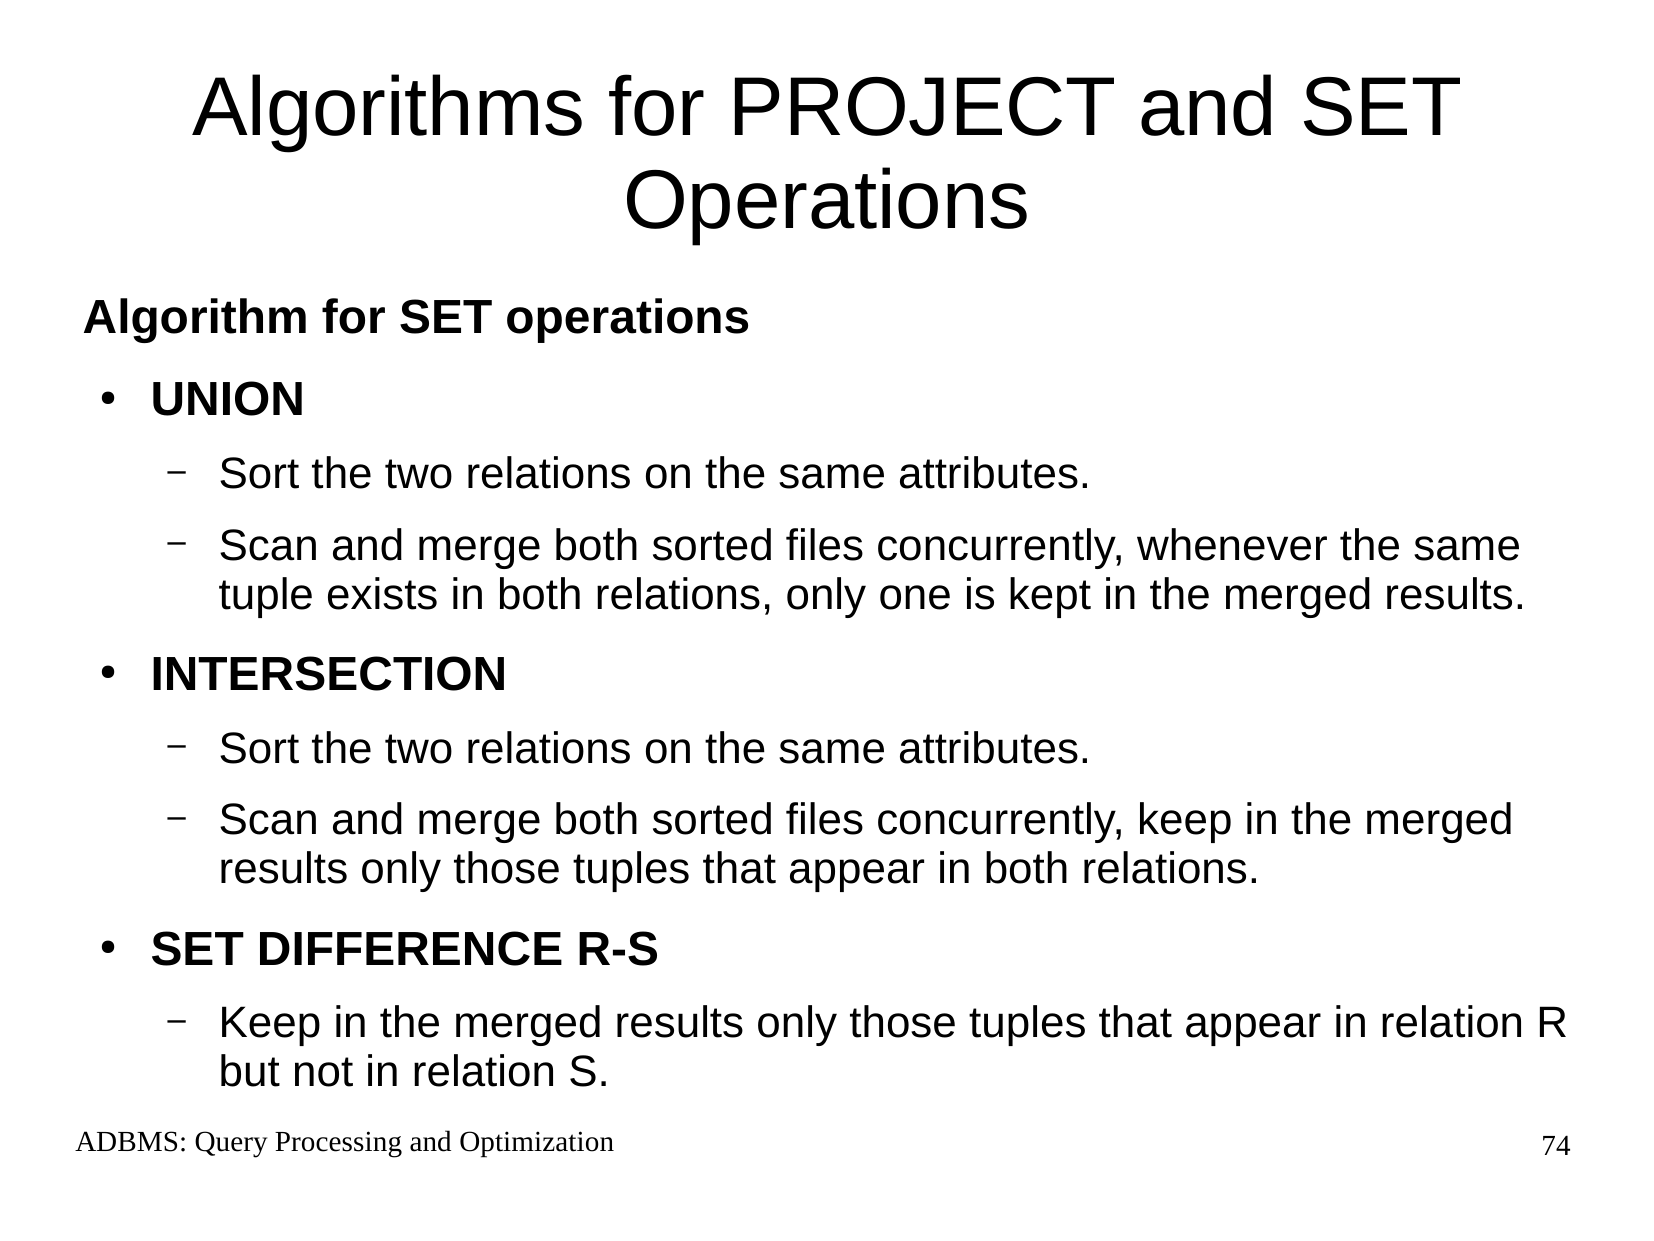

# Algorithms for PROJECT and SET Operations
Algorithm for SET operations
UNION
Sort the two relations on the same attributes.
Scan and merge both sorted files concurrently, whenever the same tuple exists in both relations, only one is kept in the merged results.
INTERSECTION
Sort the two relations on the same attributes.
Scan and merge both sorted files concurrently, keep in the merged results only those tuples that appear in both relations.
SET DIFFERENCE R-S
Keep in the merged results only those tuples that appear in relation R but not in relation S.